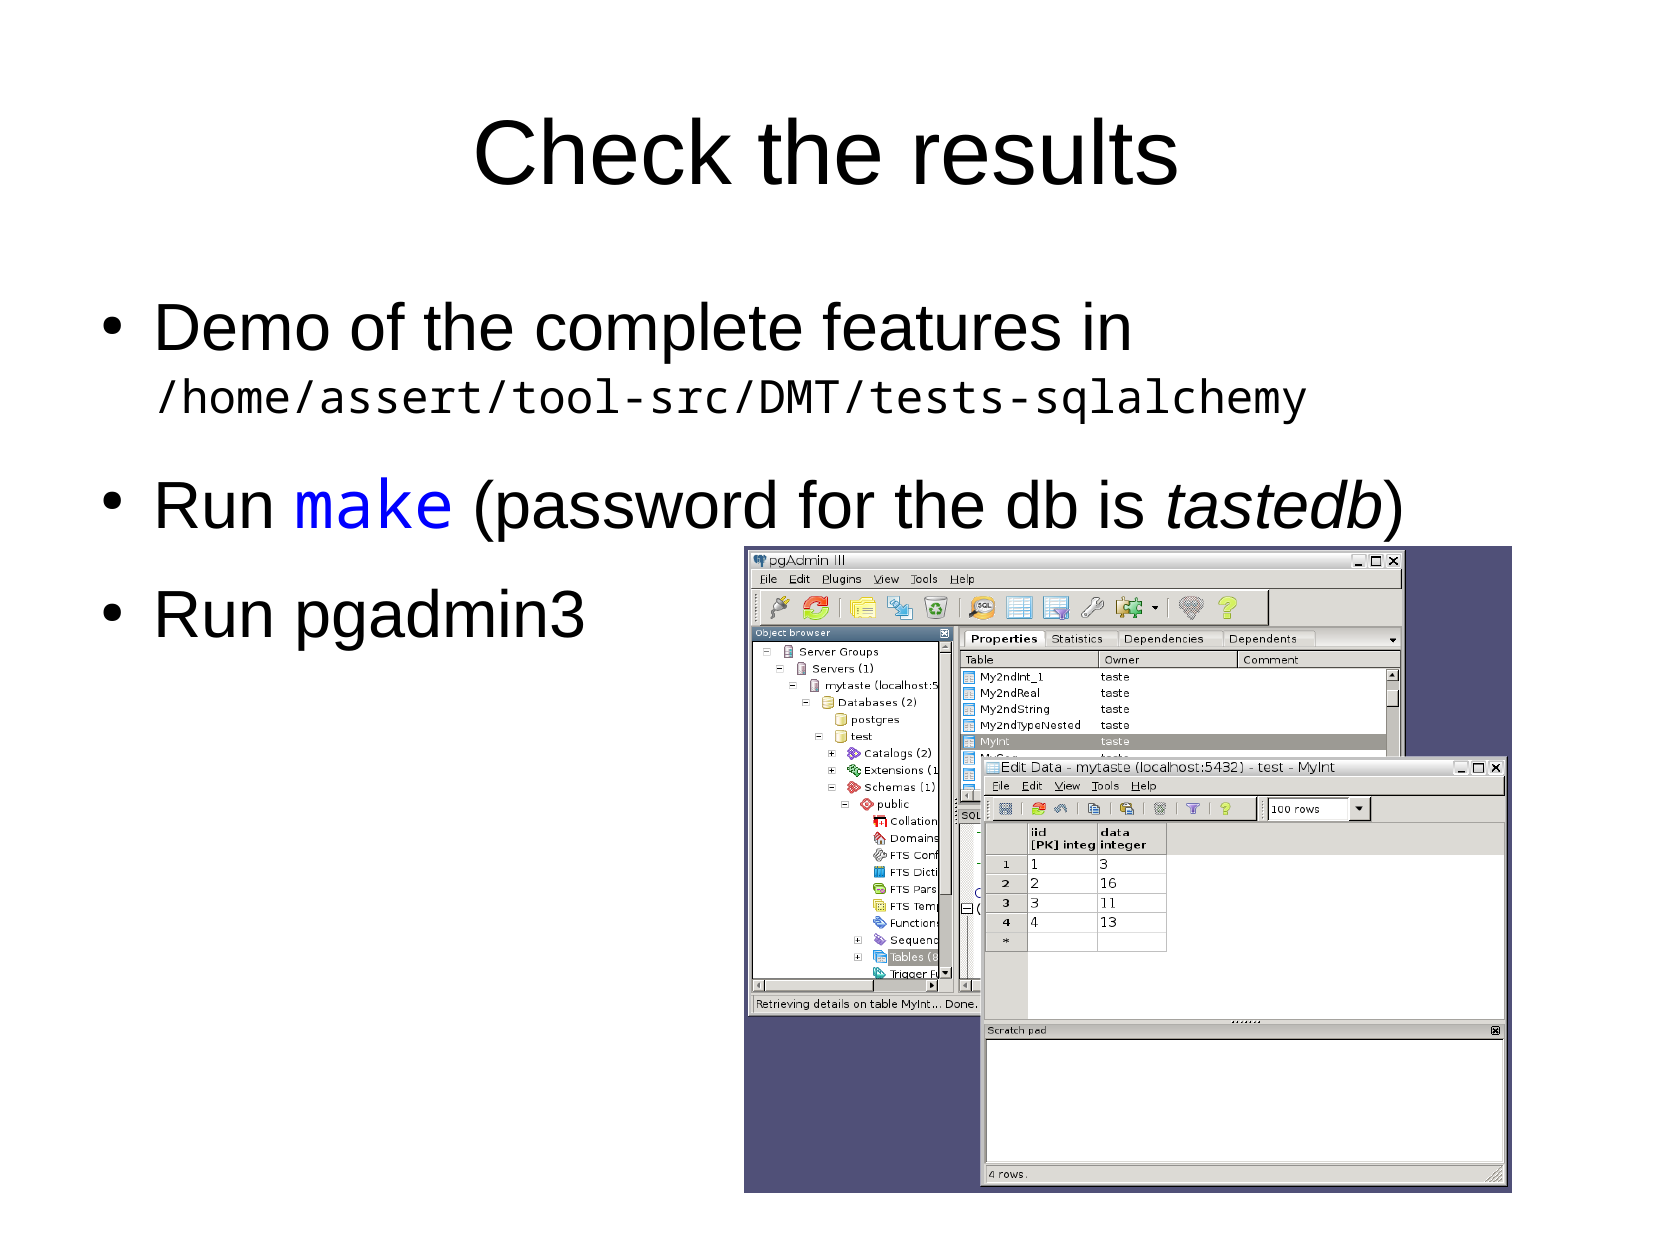

# Check the results
Demo of the complete features in
/home/assert/tool-src/DMT/tests-sqlalchemy
Run make (password for the db is tastedb)
Run pgadmin3